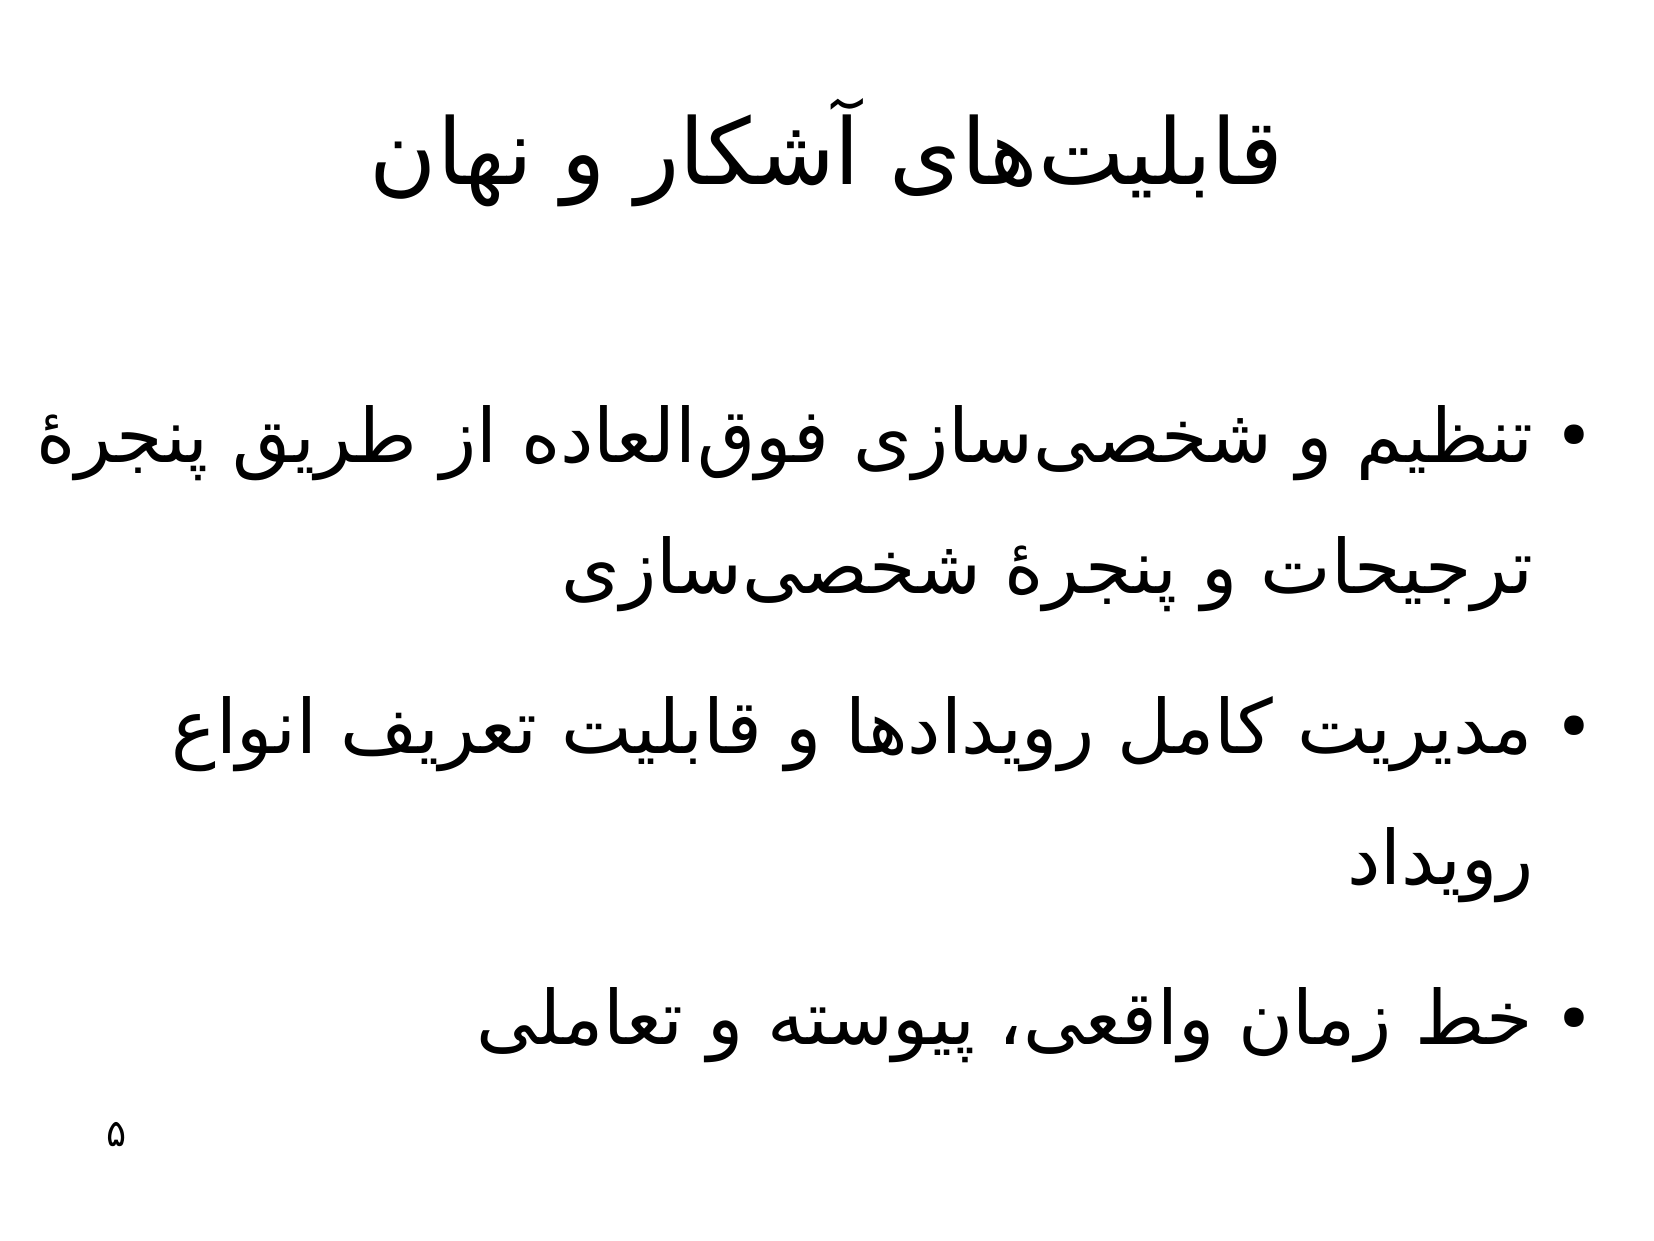

# قابلیت‌های آشکار و نهان
تنظیم و شخصی‌سازی فوق‌العاده از طریق پنجرهٔ ترجیحات و پنجرهٔ شخصی‌سازی
مدیریت کامل رویدادها و قابلیت تعریف انواع رویداد
خط زمان واقعی، پیوسته و تعاملی
۵